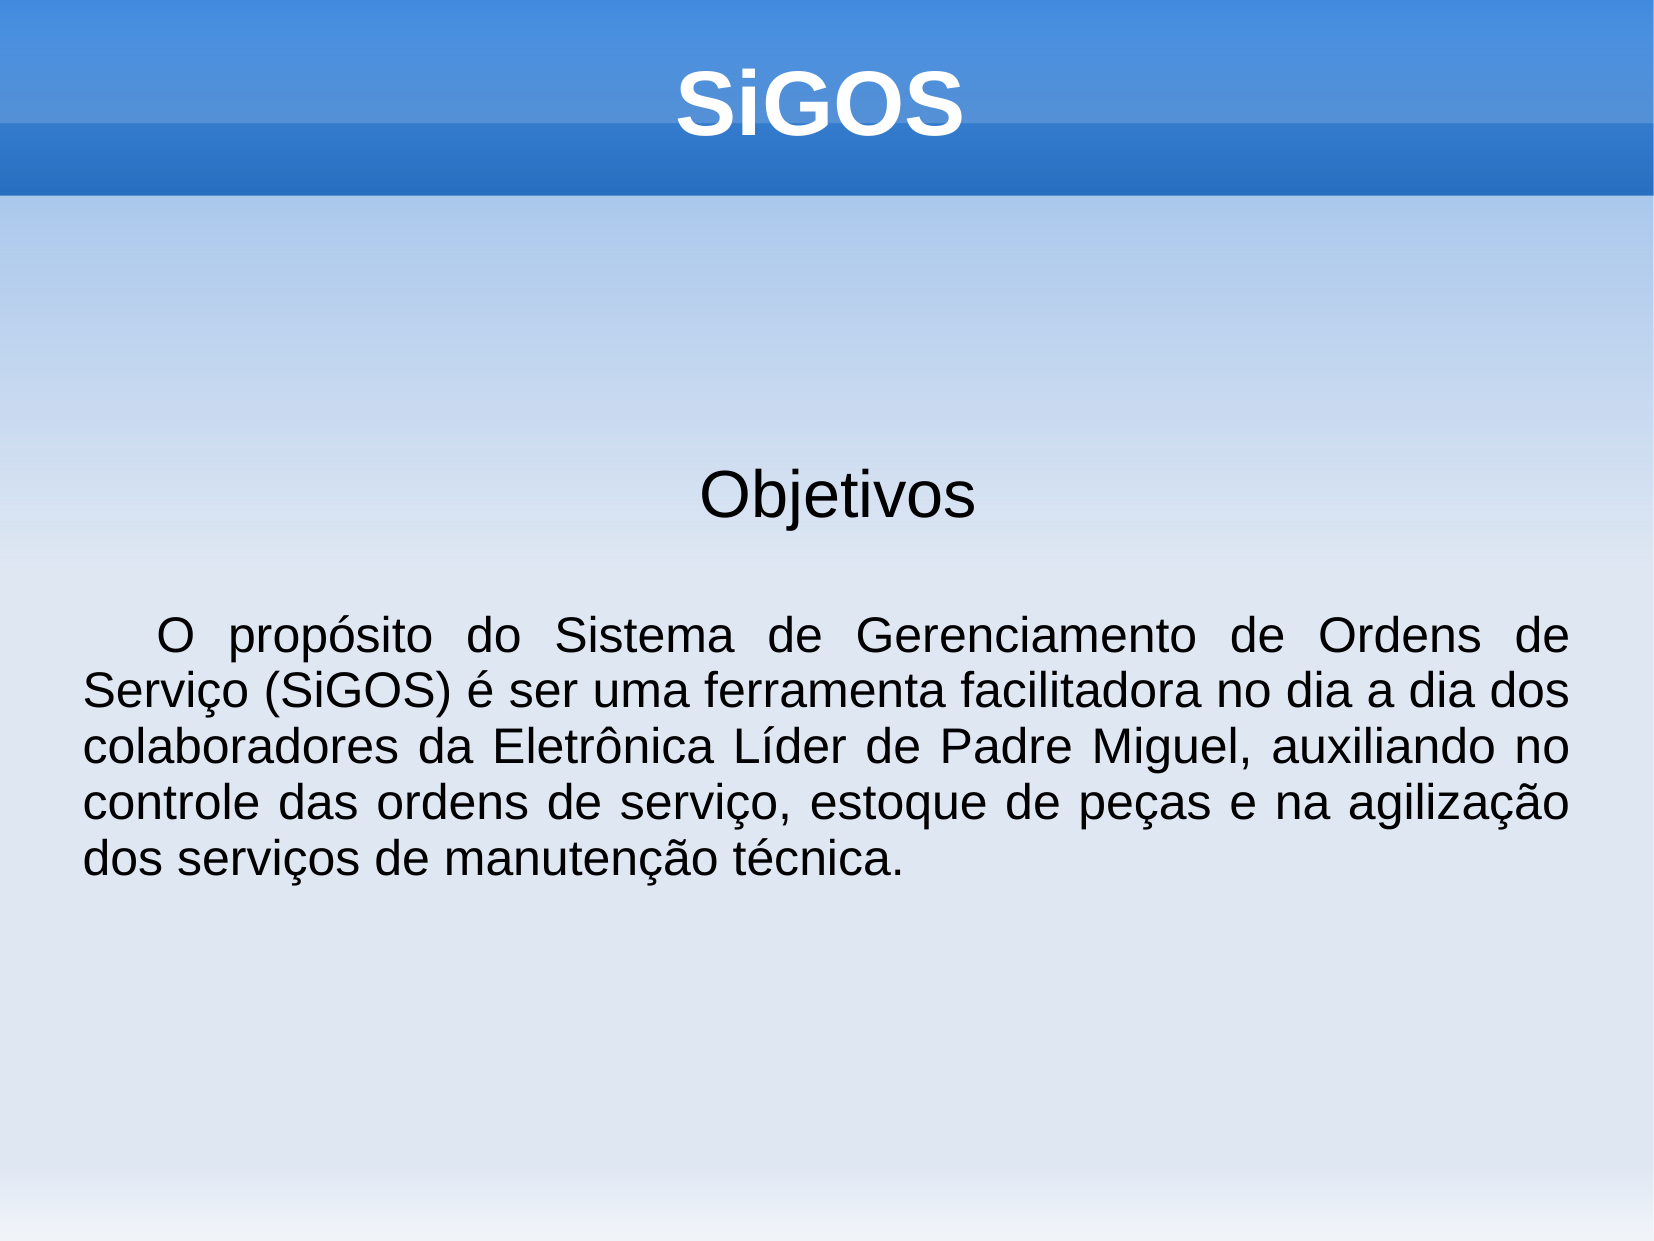

# SiGOS
Objetivos
	O propósito do Sistema de Gerenciamento de Ordens de Serviço (SiGOS) é ser uma ferramenta facilitadora no dia a dia dos colaboradores da Eletrônica Líder de Padre Miguel, auxiliando no controle das ordens de serviço, estoque de peças e na agilização dos serviços de manutenção técnica.